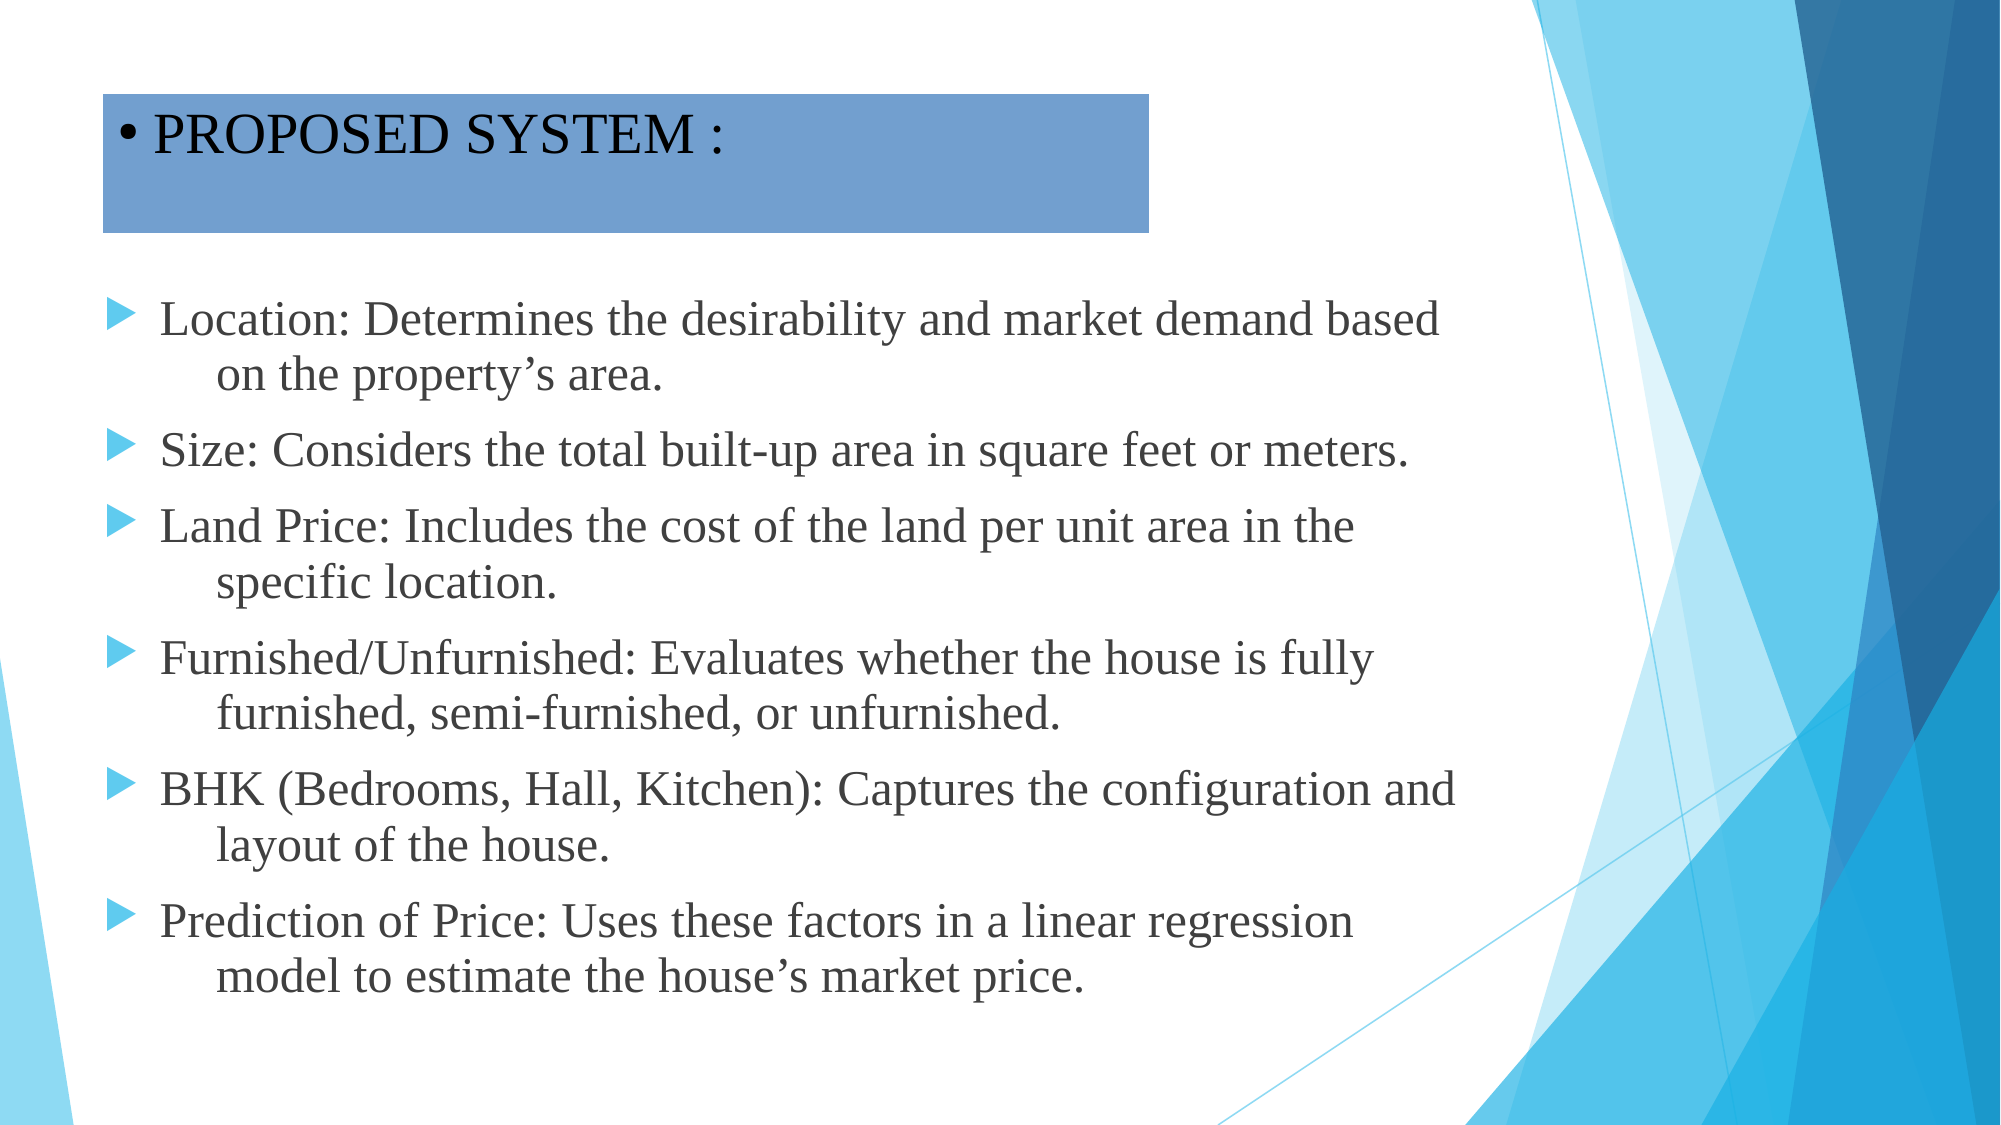

| PROPOSED SYSTEM : |
| --- |
# Location: Determines the desirability and market demand based on the property’s area.
Size: Considers the total built-up area in square feet or meters.
Land Price: Includes the cost of the land per unit area in the specific location.
Furnished/Unfurnished: Evaluates whether the house is fully furnished, semi-furnished, or unfurnished.
BHK (Bedrooms, Hall, Kitchen): Captures the configuration and layout of the house.
Prediction of Price: Uses these factors in a linear regression model to estimate the house’s market price.